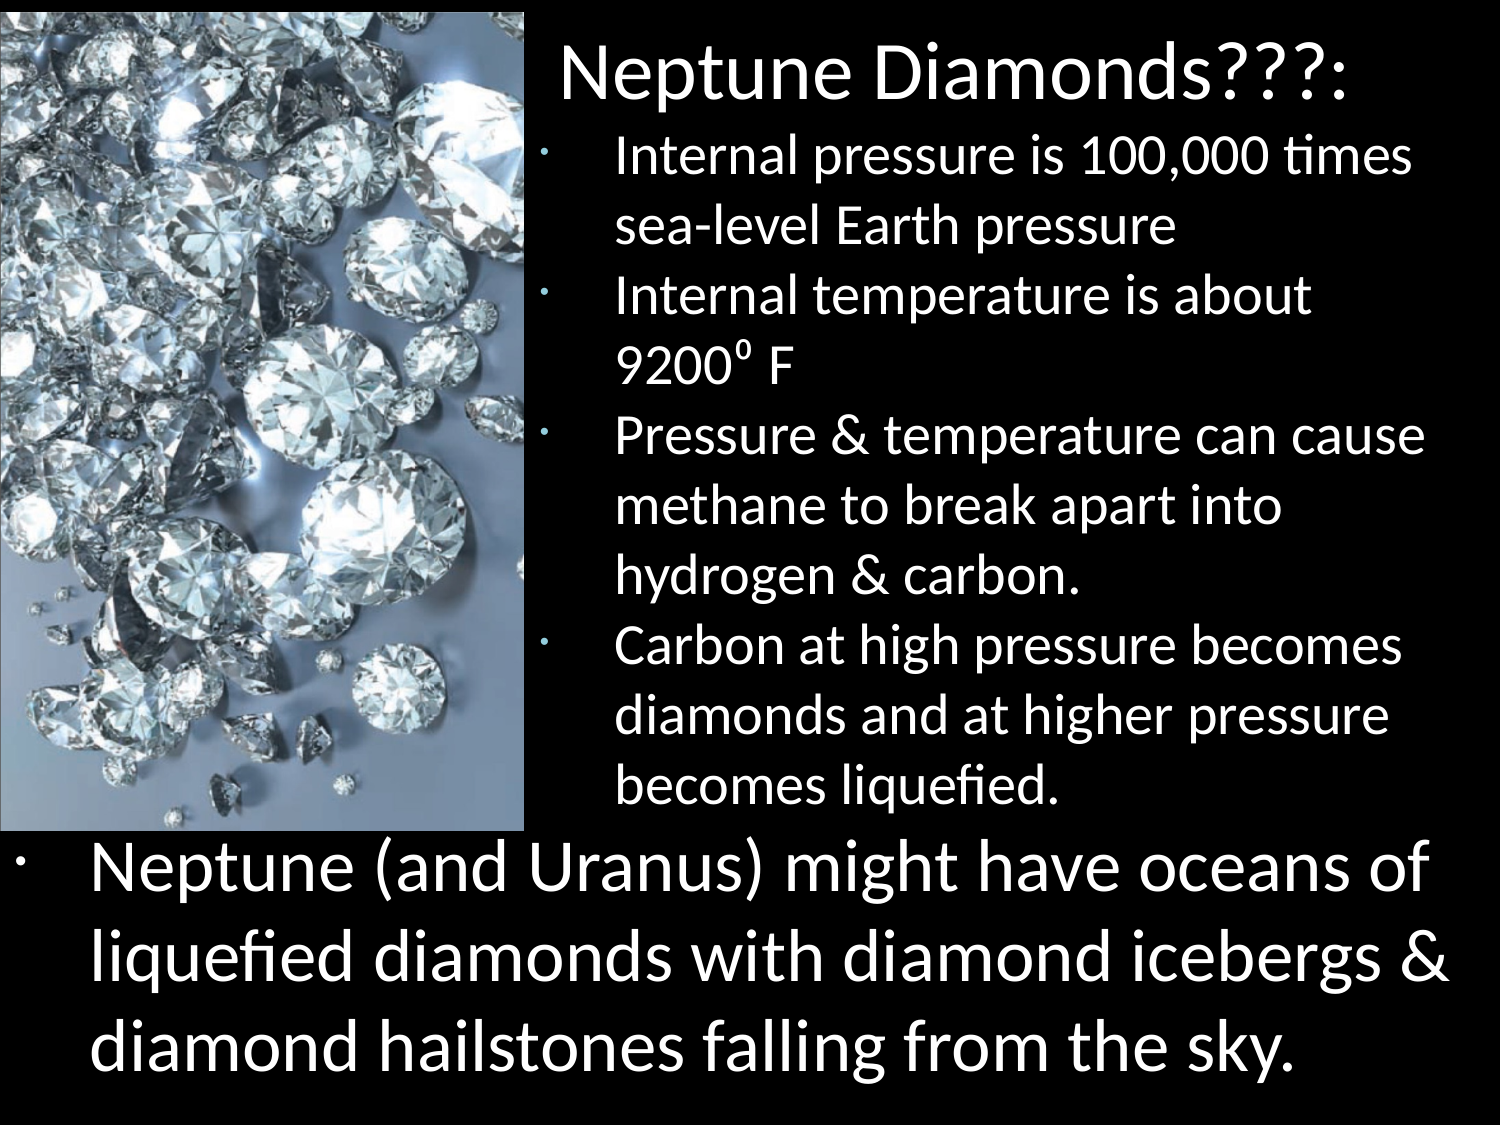

Neptune Diamonds???:
Internal pressure is 100,000 times sea-level Earth pressure
Internal temperature is about
								9200⁰ F
Pressure & temperature can cause methane to break apart into hydrogen & carbon.
Carbon at high pressure becomes diamonds and at higher pressure becomes liquefied.
Neptune (and Uranus) might have oceans of liquefied diamonds with diamond icebergs & diamond hailstones falling from the sky.